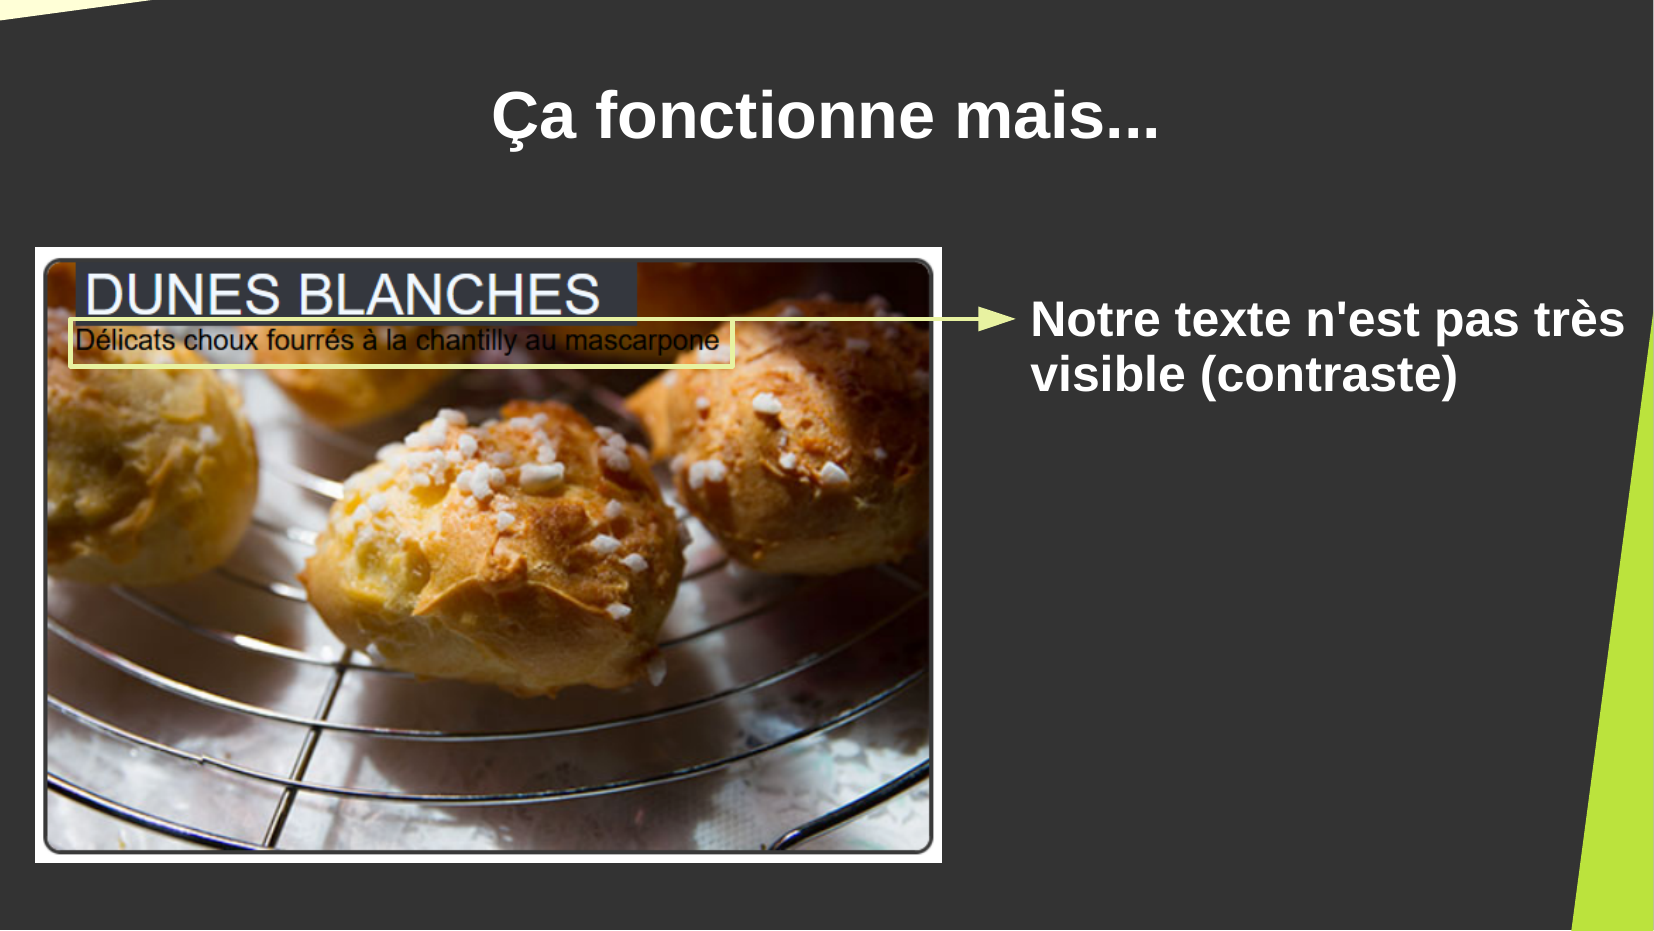

Ça fonctionne mais...
Notre texte n'est pas très visible (contraste)